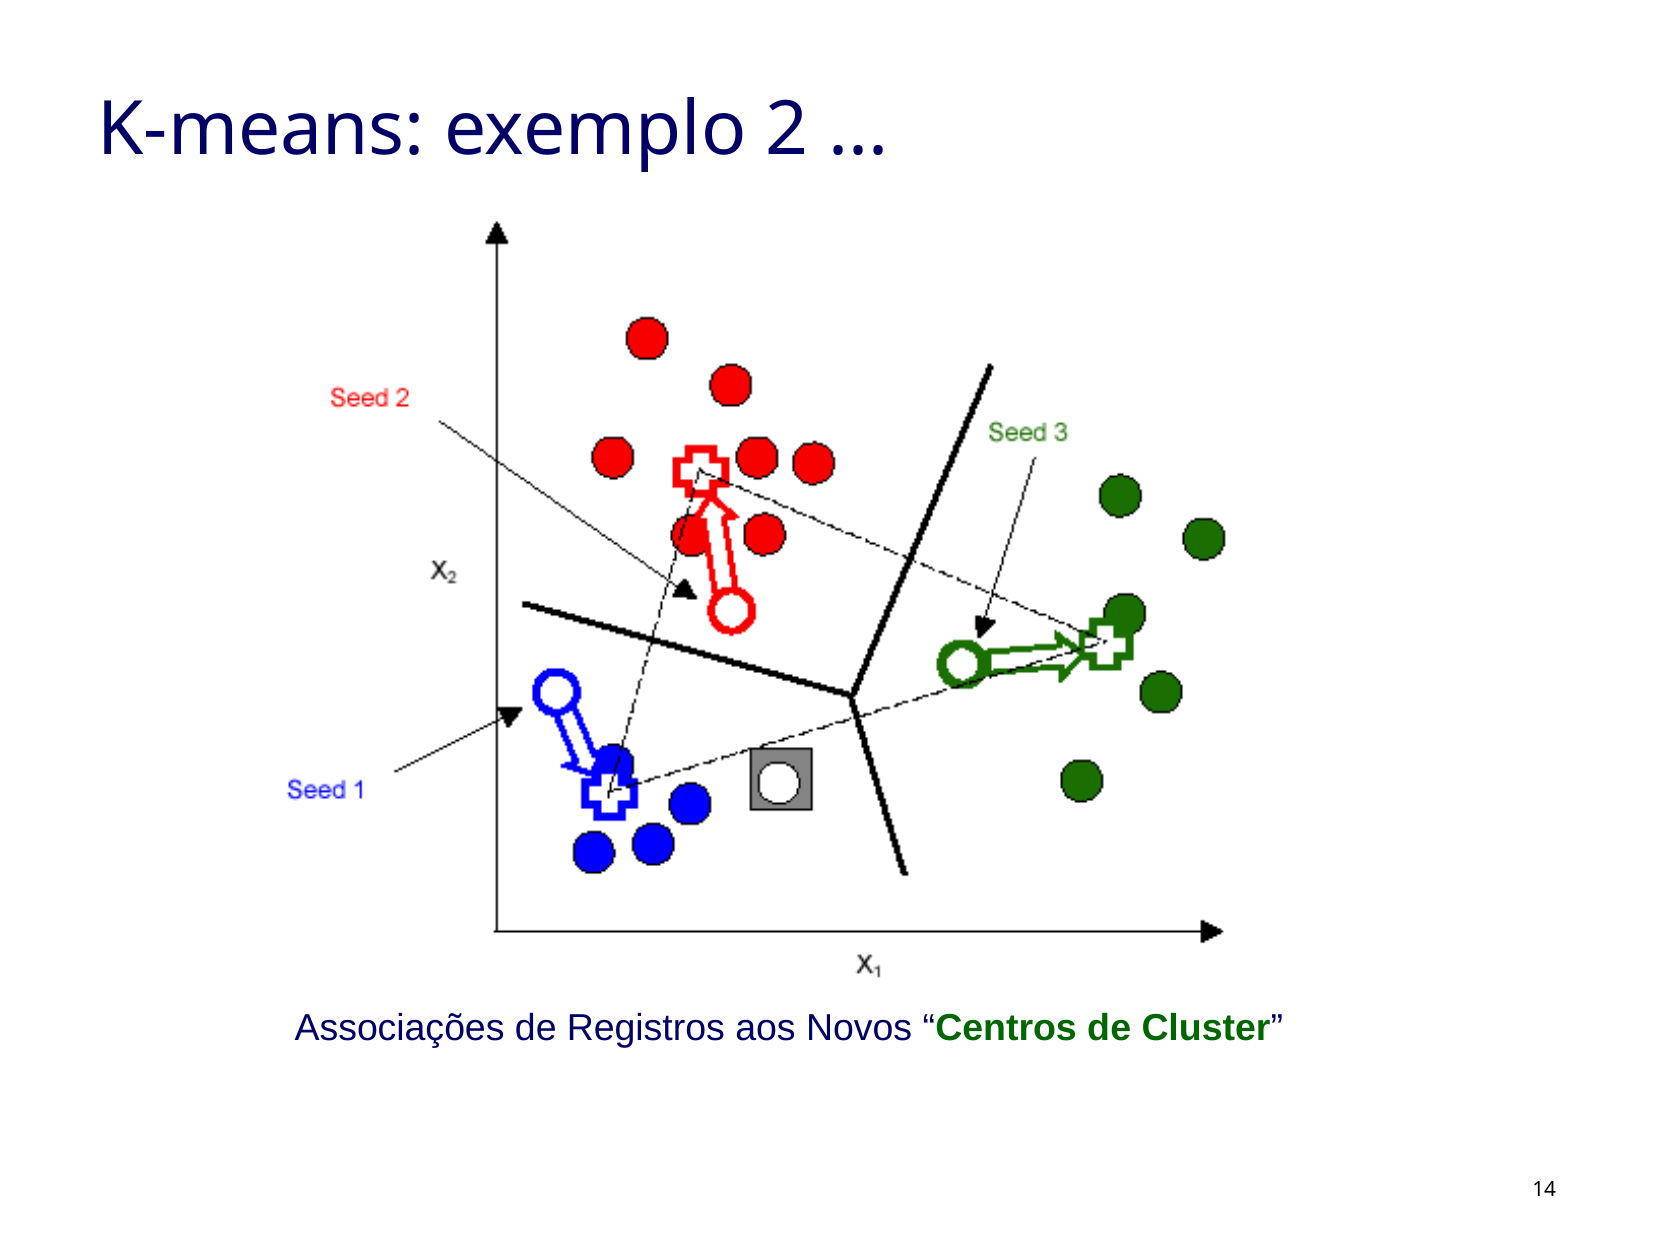

K-means: exemplo 2 ...
Associações de Registros aos Novos “Centros de Cluster”